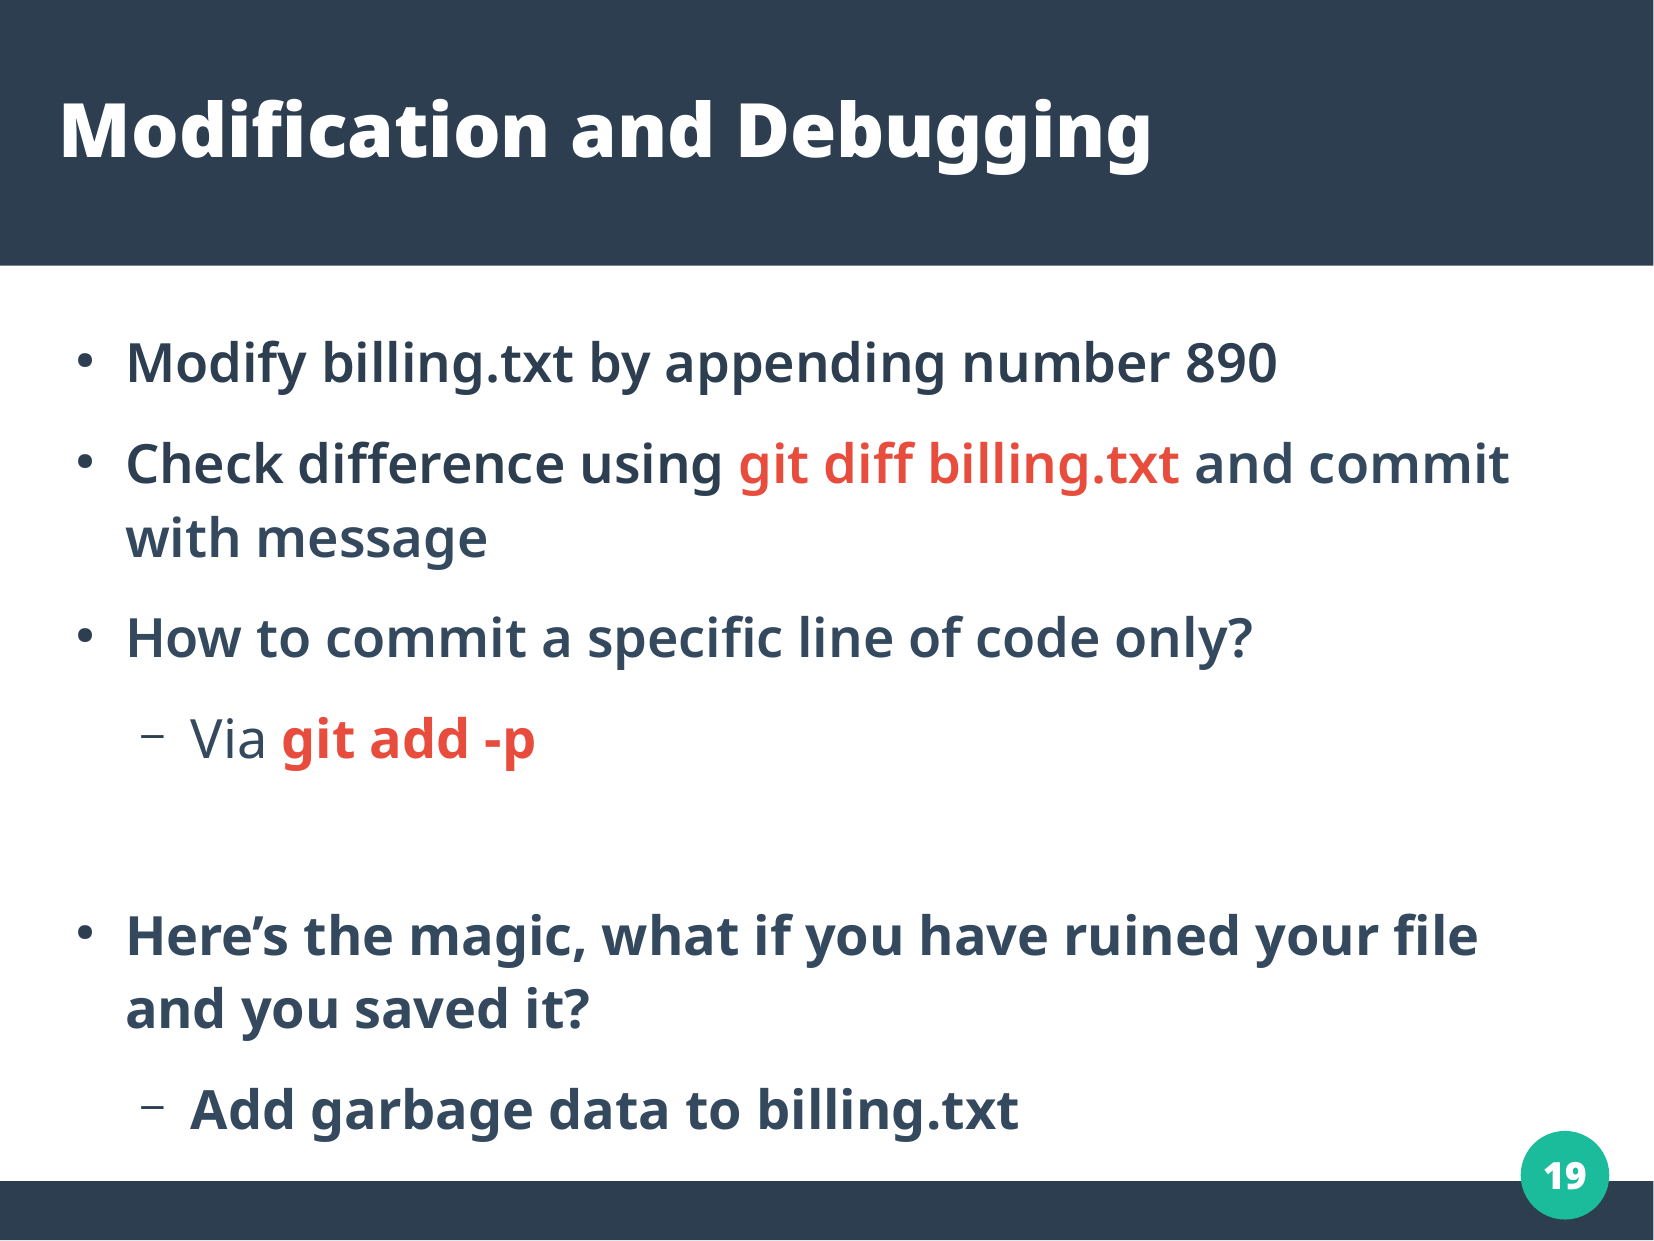

# Modification and Debugging
Modify billing.txt by appending number 890
Check difference using git diff billing.txt and commit with message
How to commit a specific line of code only?
Via git add -p
Here’s the magic, what if you have ruined your file and you saved it?
Add garbage data to billing.txt
19